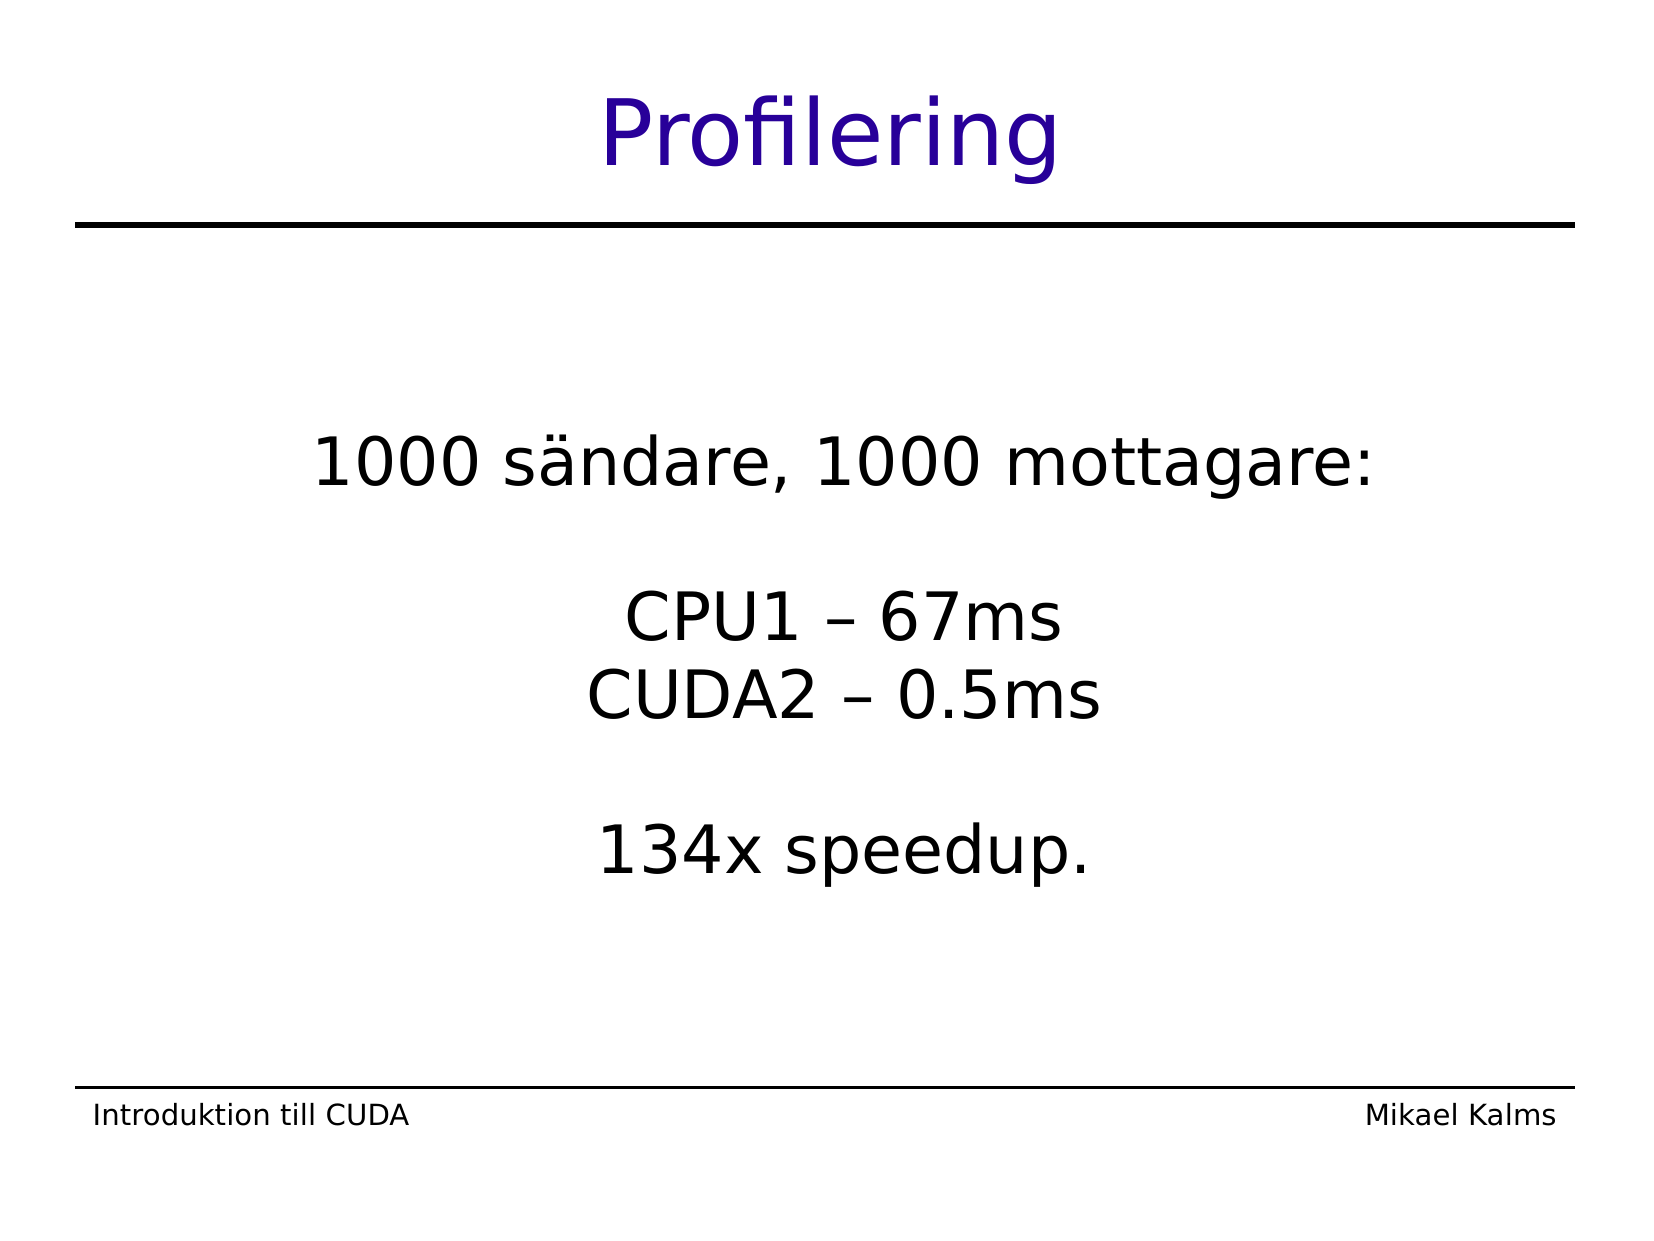

# Profilering
1000 sändare, 1000 mottagare:
CPU1 – 67ms
CUDA2 – 0.5ms
134x speedup.
Introduktion till CUDA
Mikael Kalms